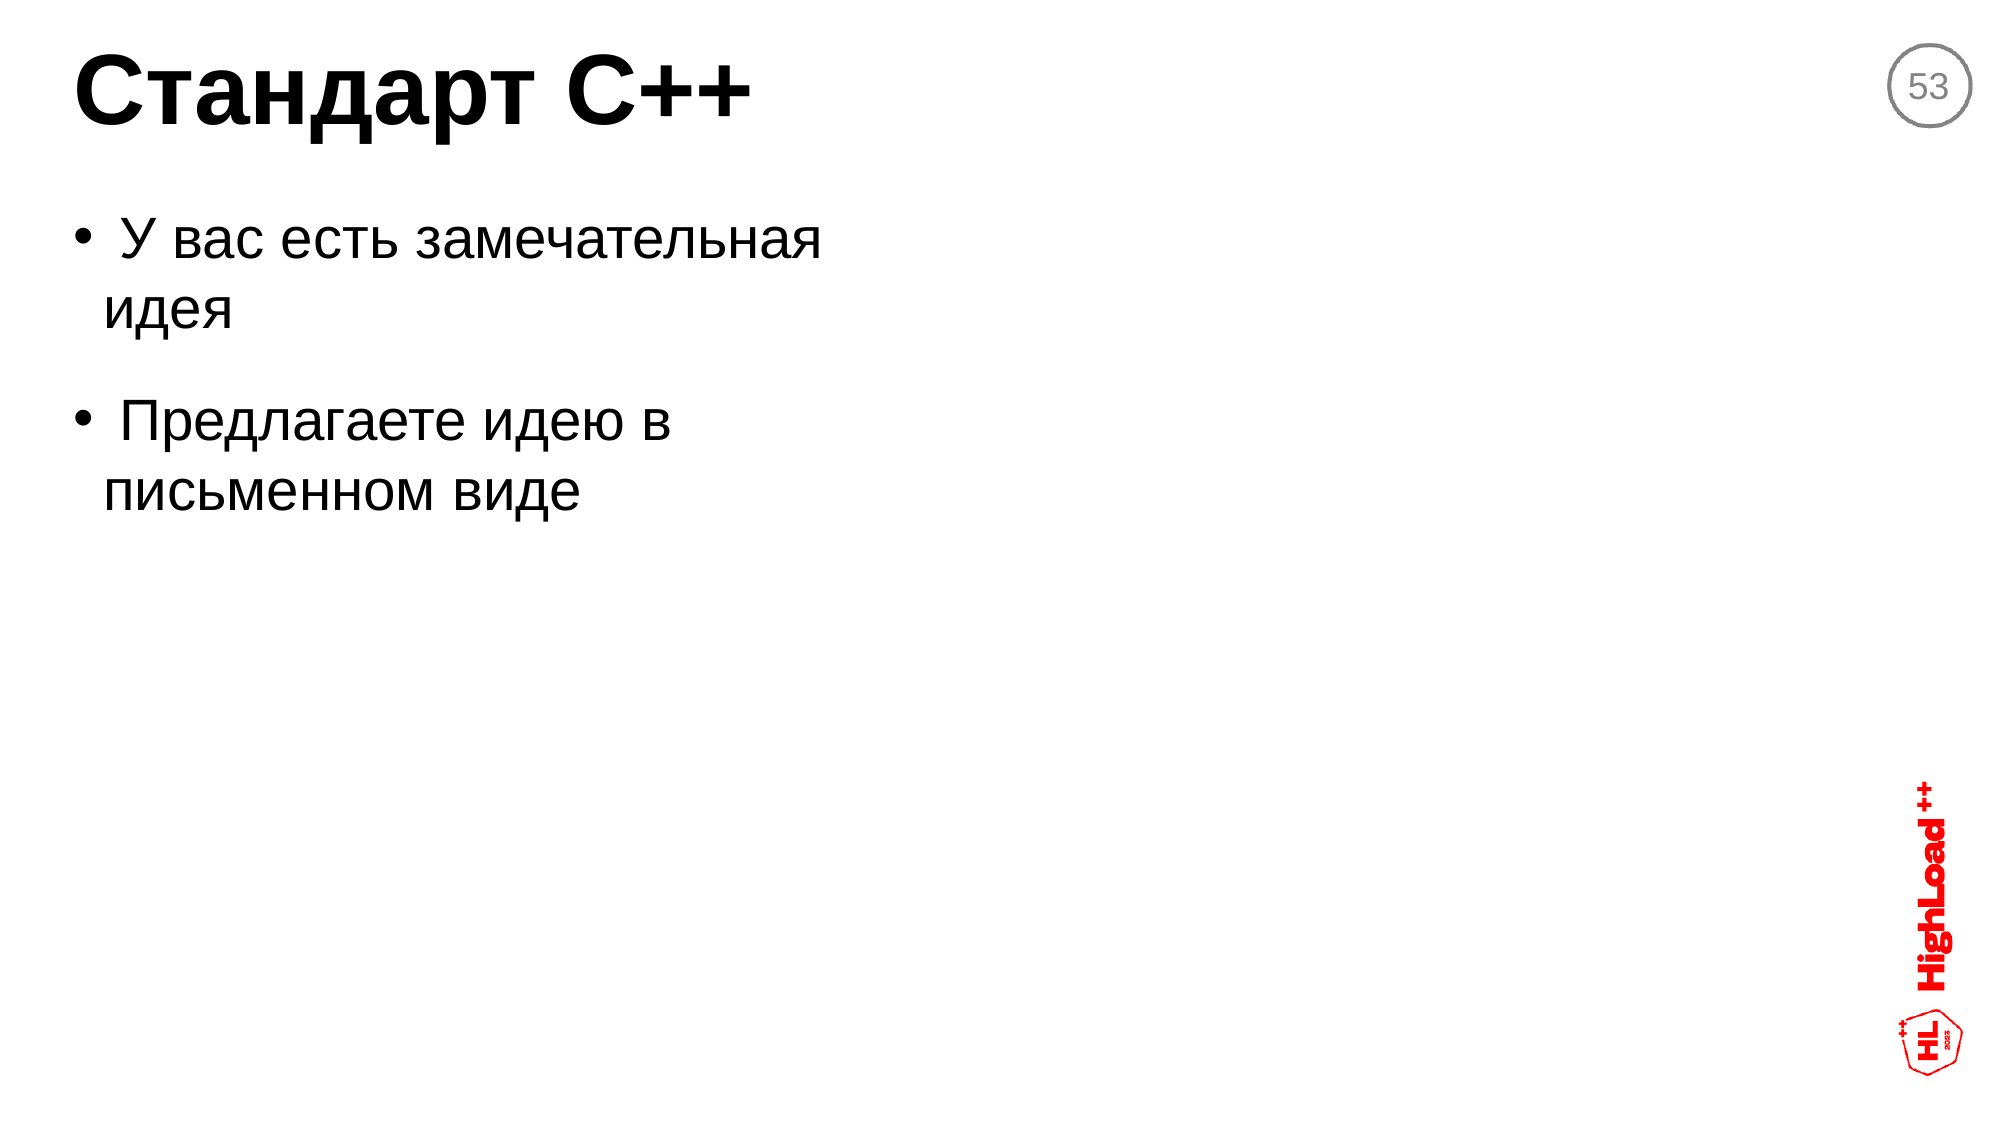

# Стандарт C++
53
 У вас есть замечательная идея
 Предлагаете идею в письменном виде